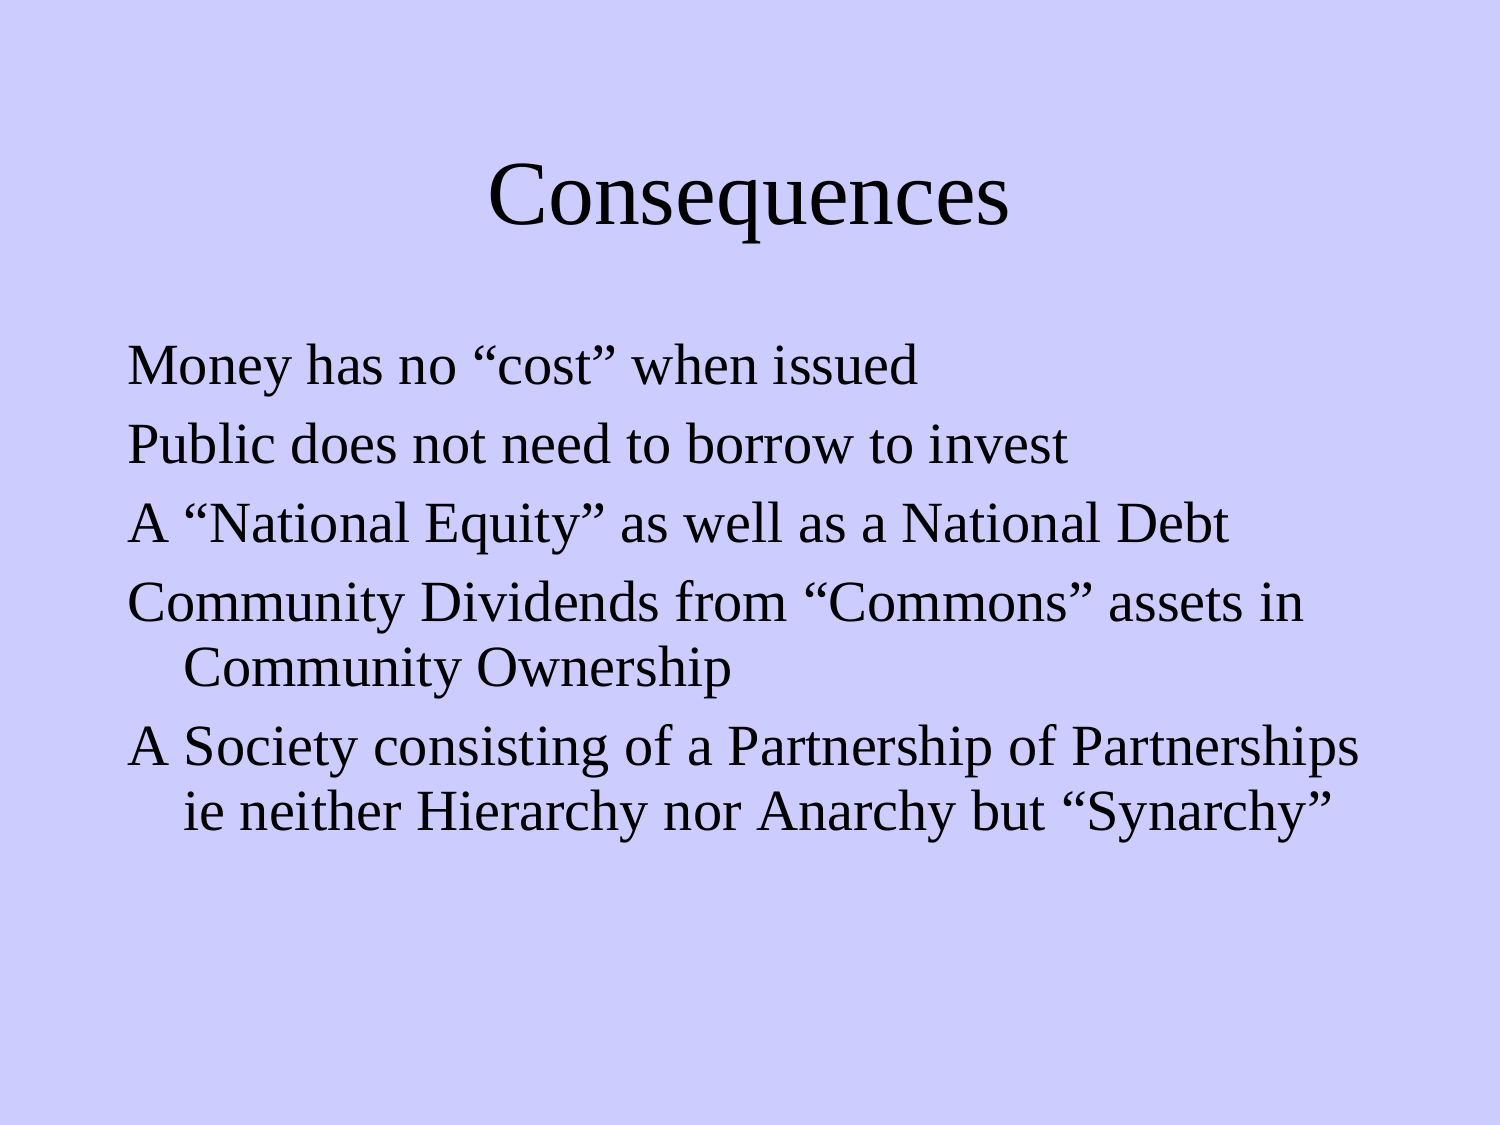

# Consequences
Money has no “cost” when issued
Public does not need to borrow to invest
A “National Equity” as well as a National Debt
Community Dividends from “Commons” assets in Community Ownership
A Society consisting of a Partnership of Partnerships ie neither Hierarchy nor Anarchy but “Synarchy”